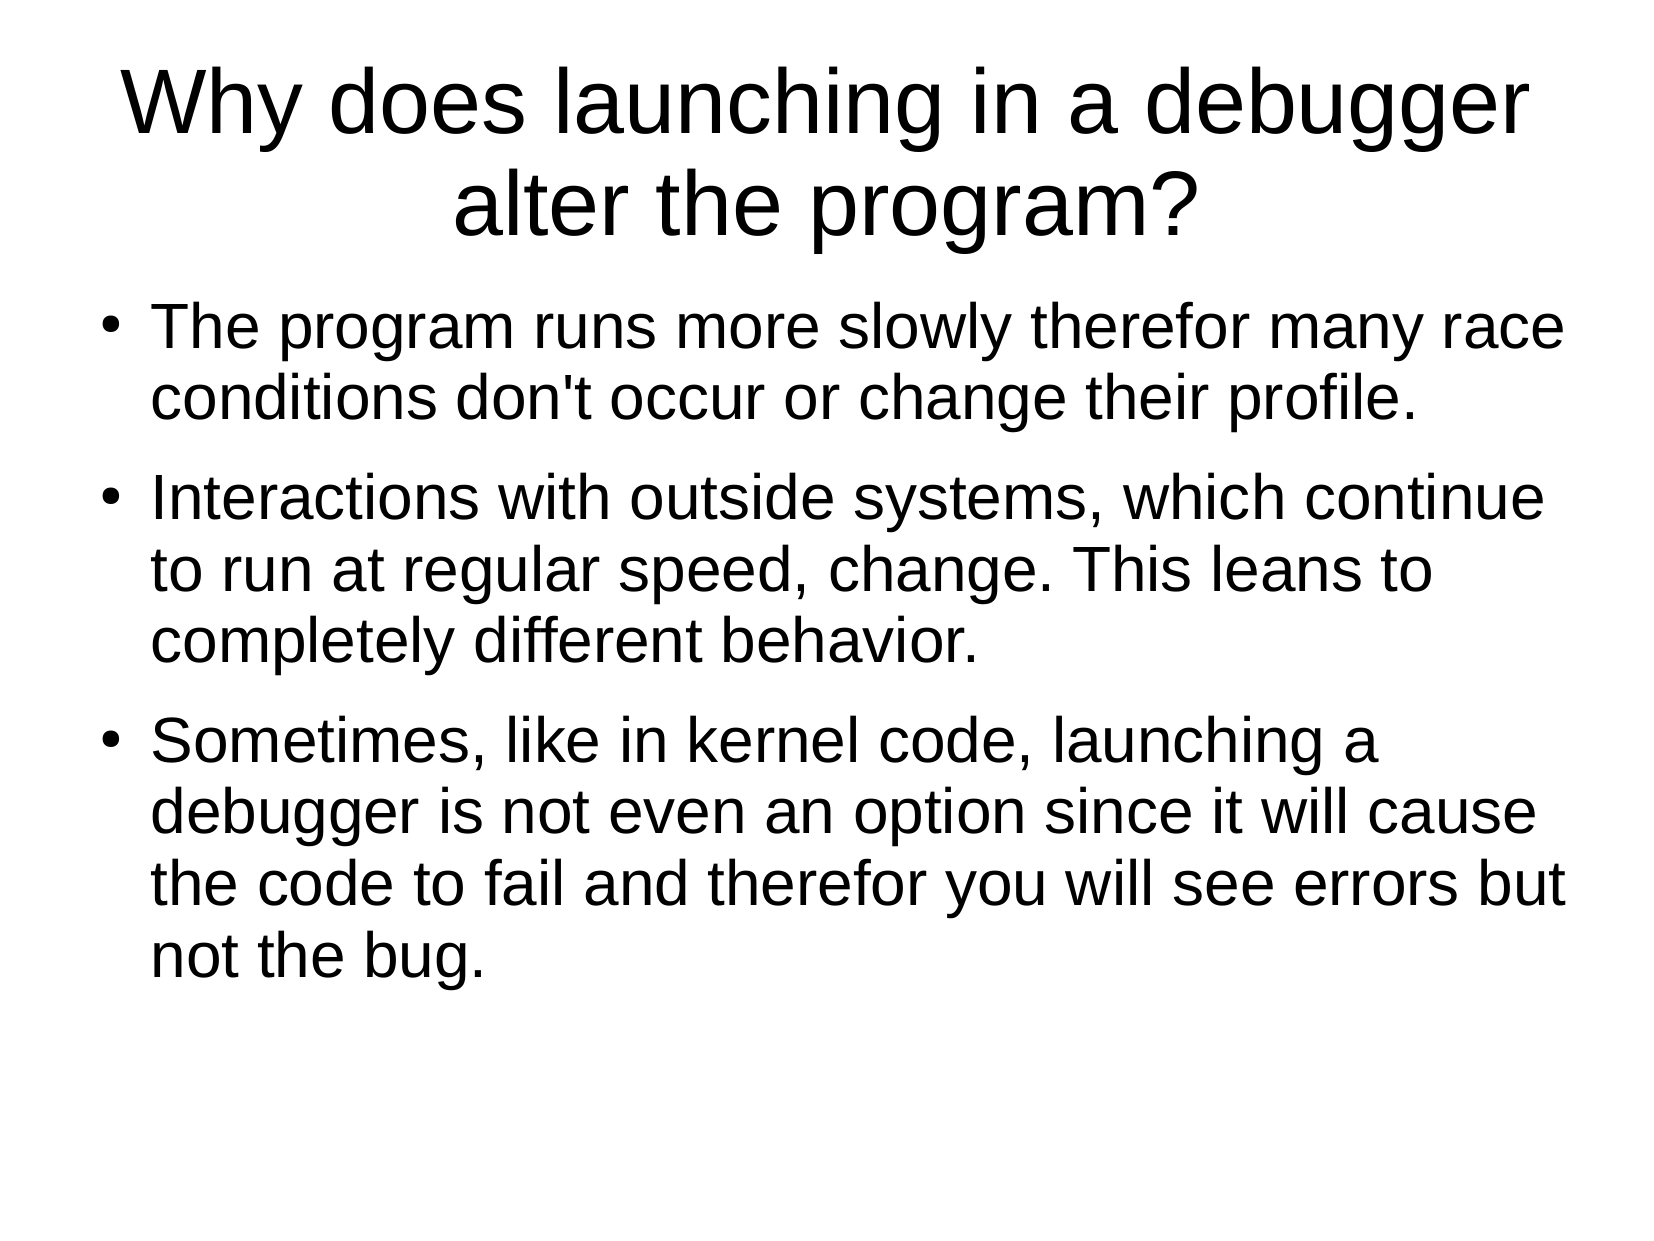

# Why does launching in a debugger alter the program?
The program runs more slowly therefor many race conditions don't occur or change their profile.
Interactions with outside systems, which continue to run at regular speed, change. This leans to completely different behavior.
Sometimes, like in kernel code, launching a debugger is not even an option since it will cause the code to fail and therefor you will see errors but not the bug.